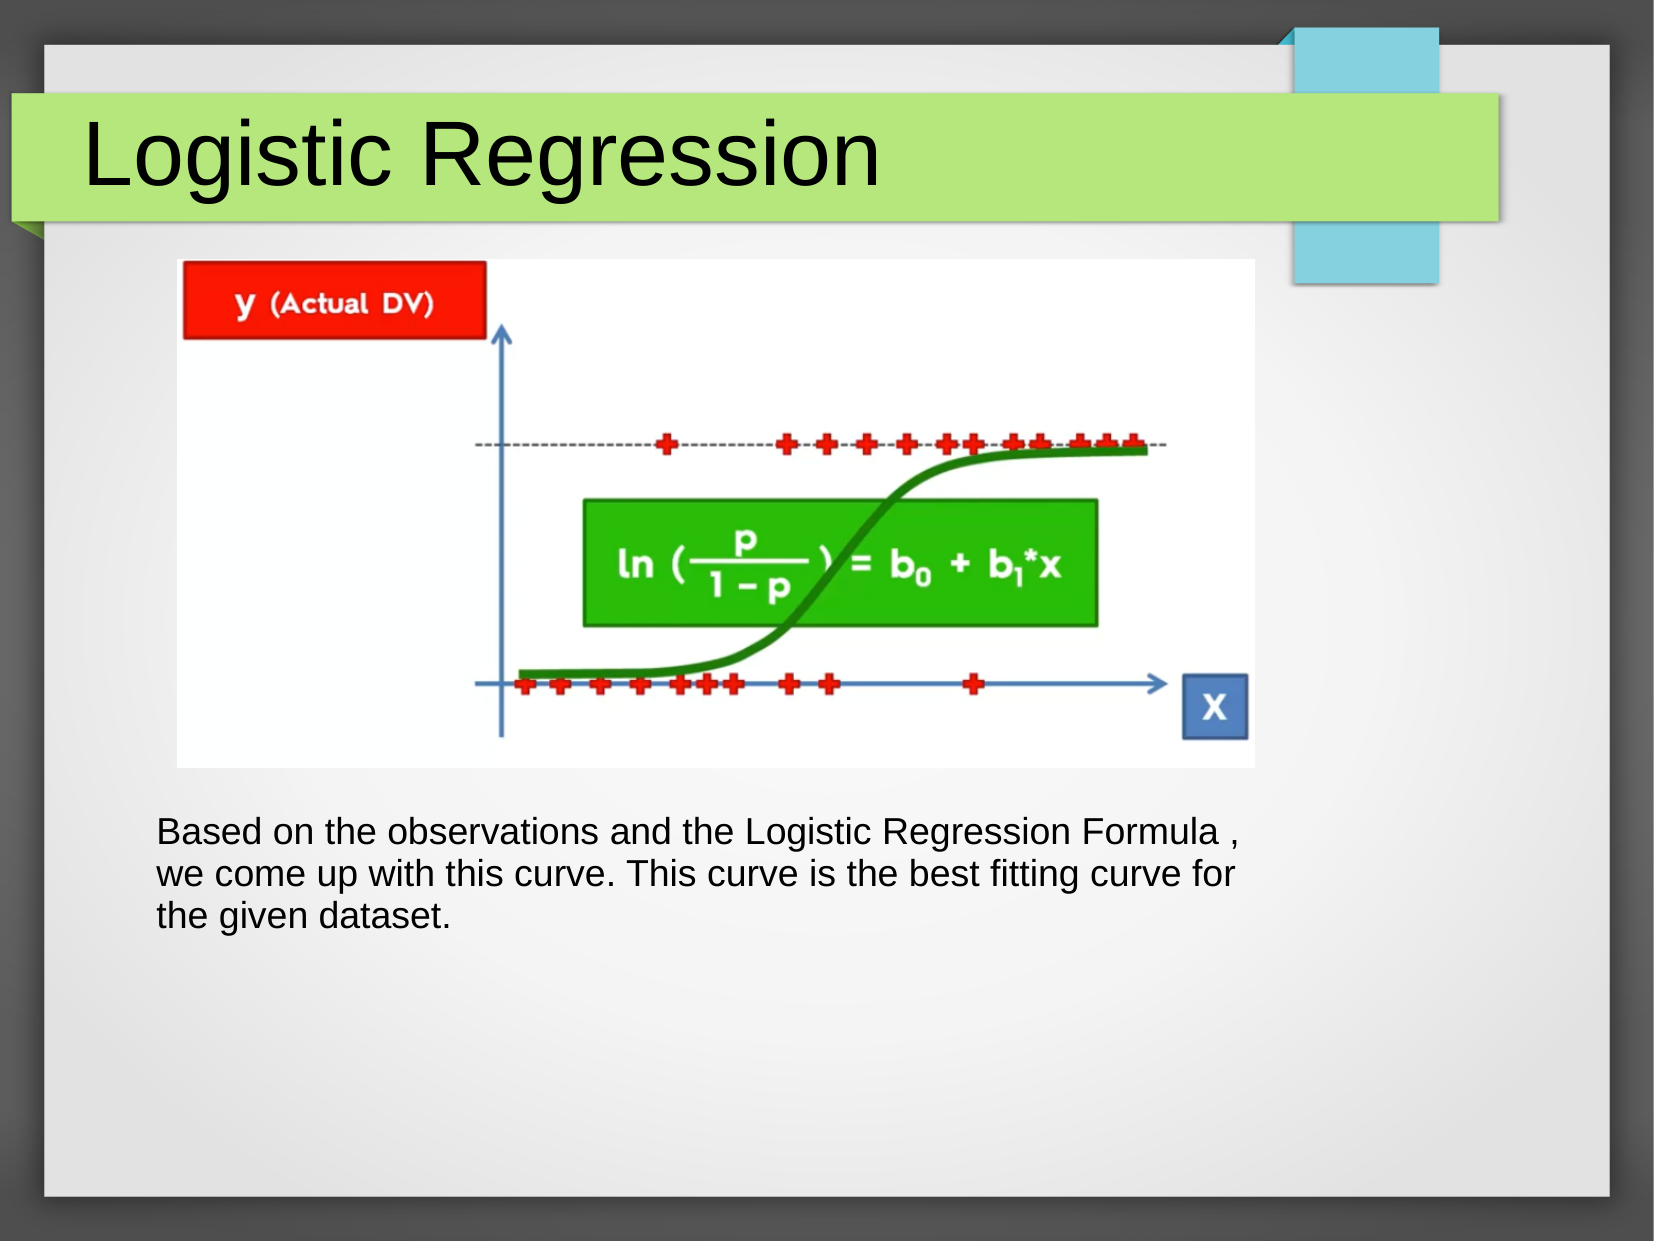

# Logistic Regression
Based on the observations and the Logistic Regression Formula , we come up with this curve. This curve is the best fitting curve for the given dataset.